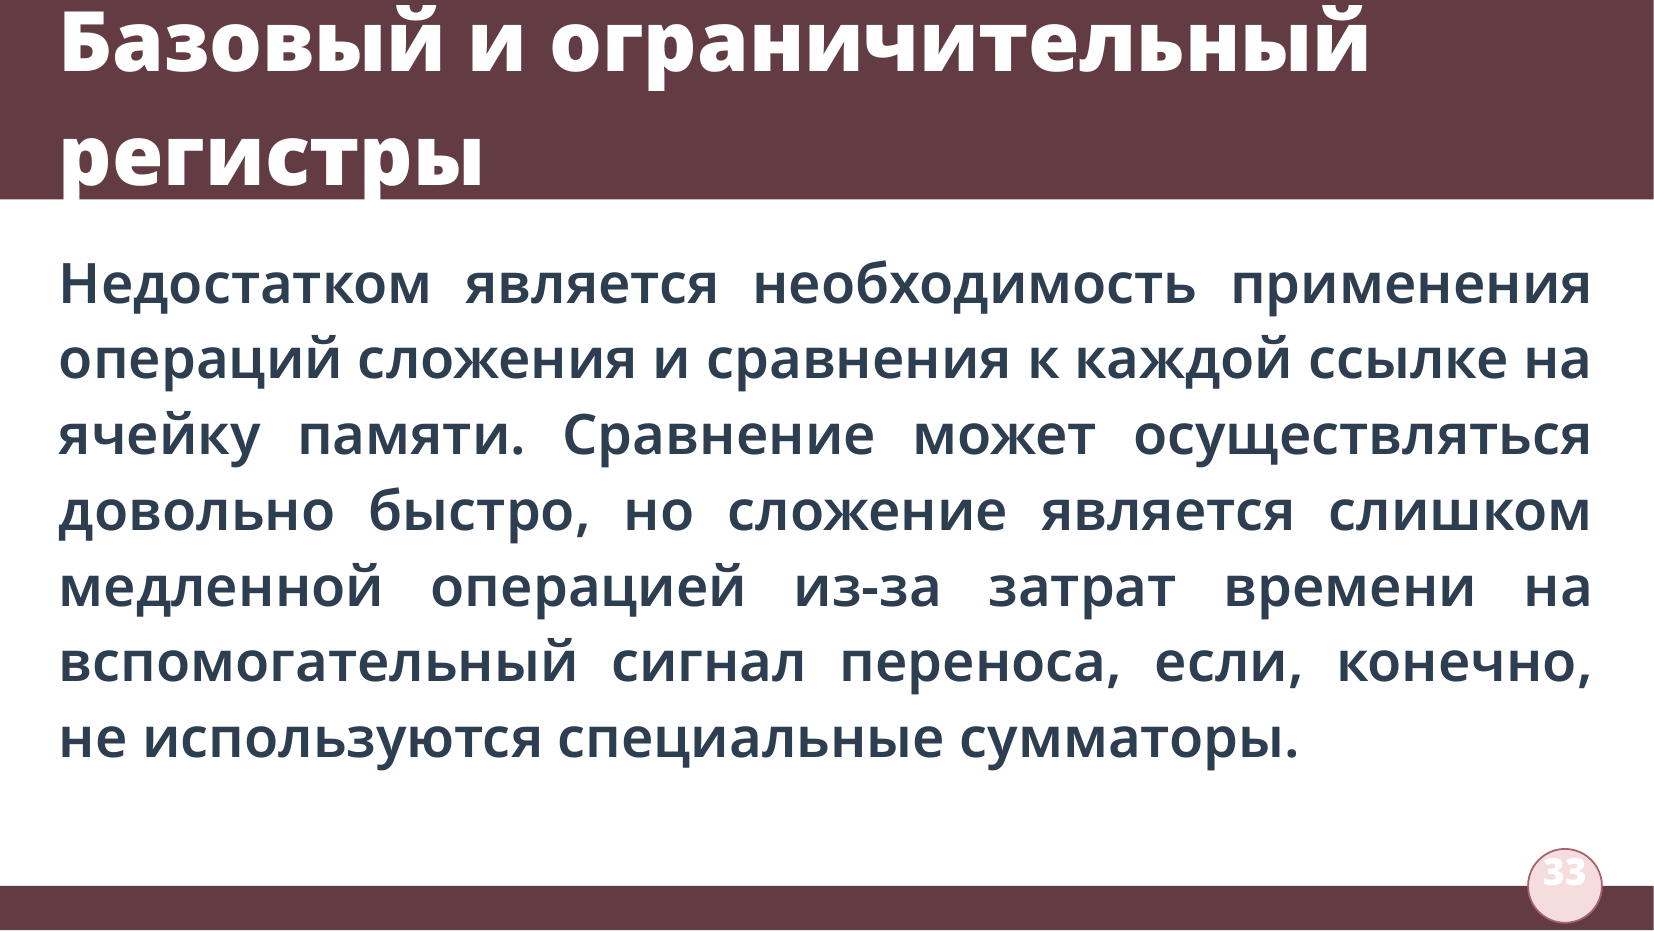

# Базовый и ограничительный регистры
Недостатком является необходимость применения операций сложения и сравнения к каждой ссылке на ячейку памяти. Сравнение может осуществляться довольно быстро, но сложение является слишком медленной операцией из-за затрат времени на вспомогательный сигнал переноса, если, конечно, не используются специальные сумматоры.